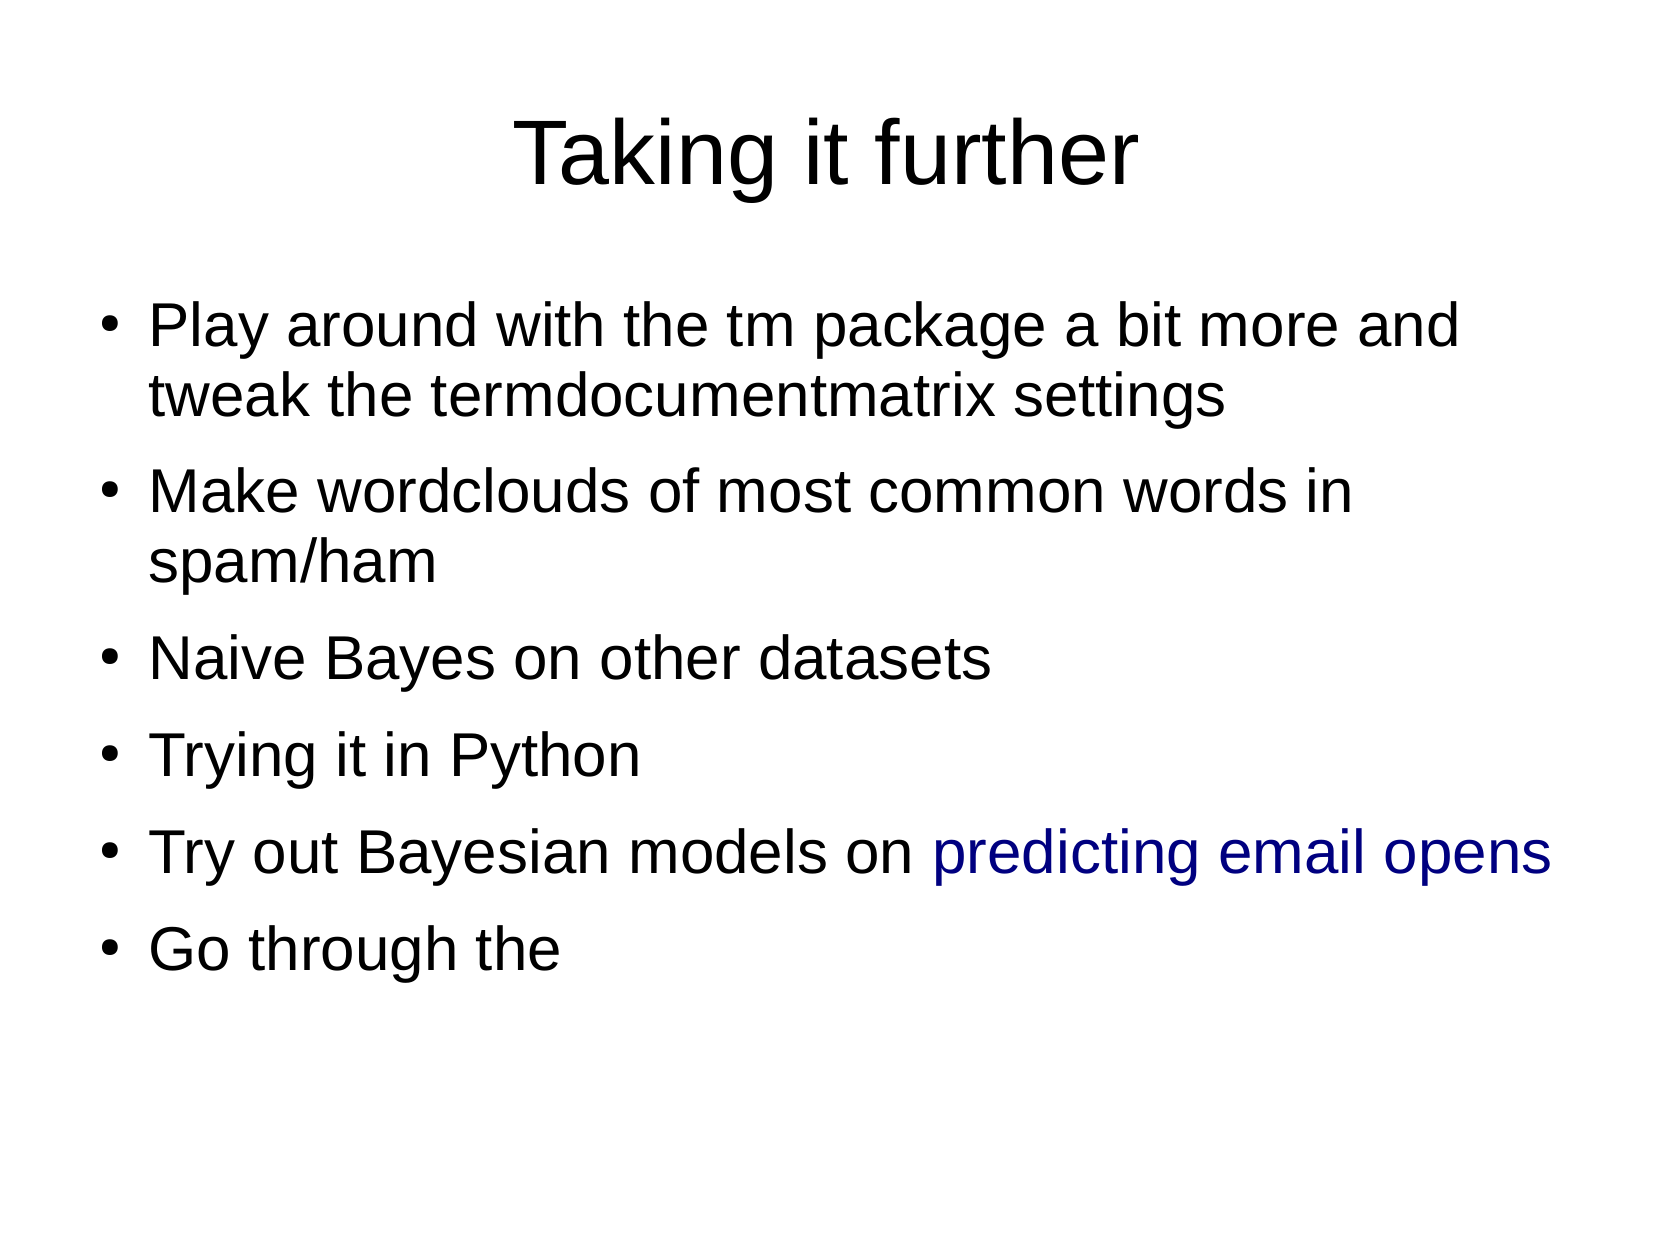

# Taking it further
Play around with the tm package a bit more and tweak the termdocumentmatrix settings
Make wordclouds of most common words in spam/ham
Naive Bayes on other datasets
Trying it in Python
Try out Bayesian models on predicting email opens
Go through the